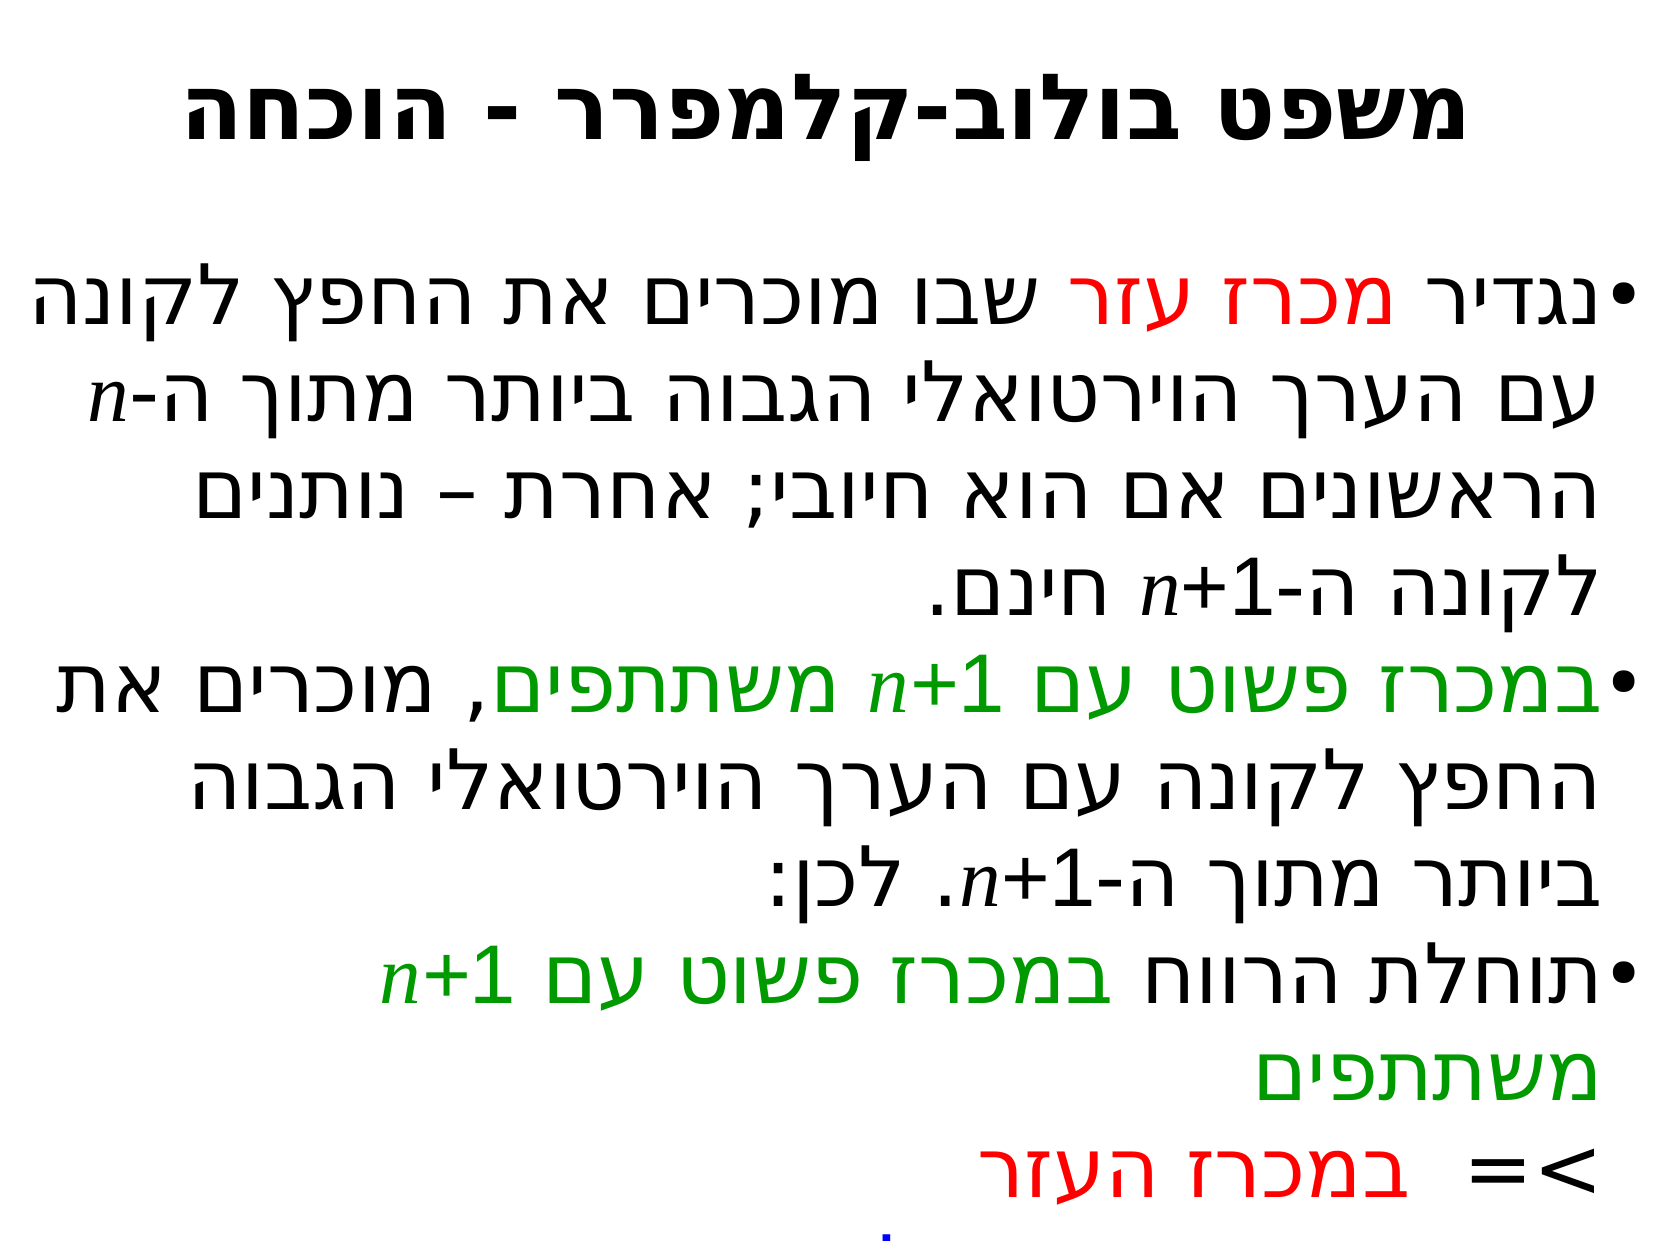

# משפט בולוב-קלמפרר - הוכחה
נגדיר מכרז עזר שבו מוכרים את החפץ לקונה עם הערך הוירטואלי הגבוה ביותר מתוך ה-n הראשונים אם הוא חיובי; אחרת – נותנים לקונה ה-n+1 חינם.
במכרז פשוט עם n+1 משתתפים, מוכרים את החפץ לקונה עם הערך הוירטואלי הגבוה ביותר מתוך ה-n+1. לכן:
תוחלת הרווח במכרז פשוט עם n+1 משתתפים
>= במכרז העזר
>= במכרז אופטימלי עם n משתתפים.